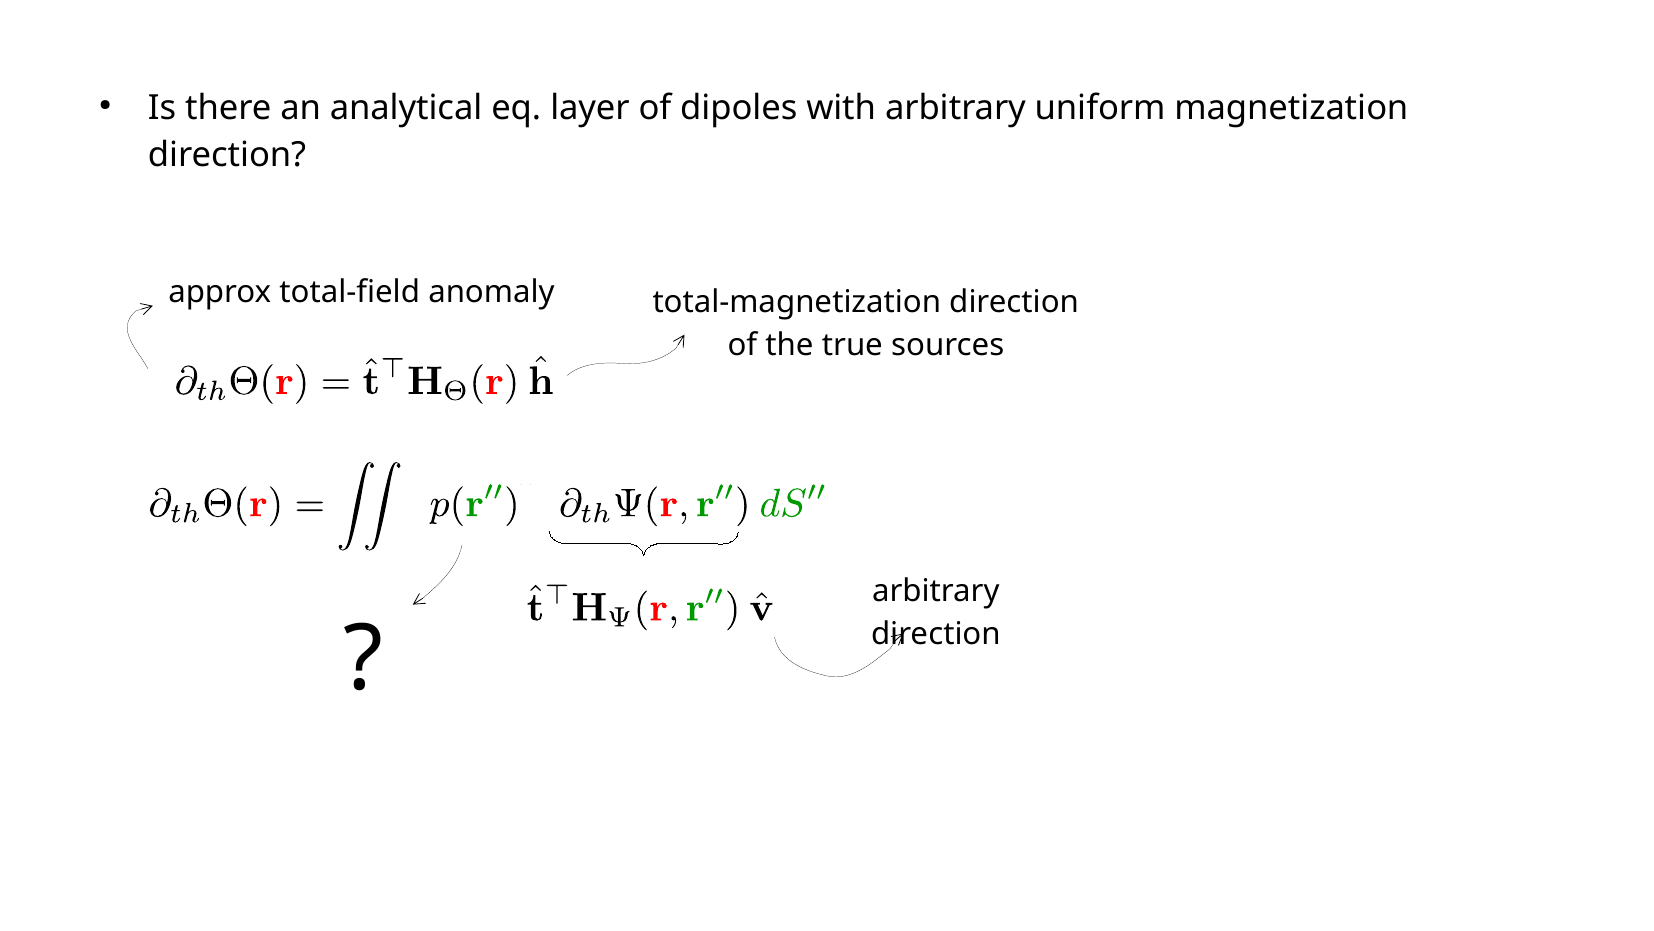

# Is there an analytical eq. layer of dipoles with arbitrary uniform magnetization direction?
approx total-field anomaly
total-magnetization direction of the true sources
arbitrary direction
?